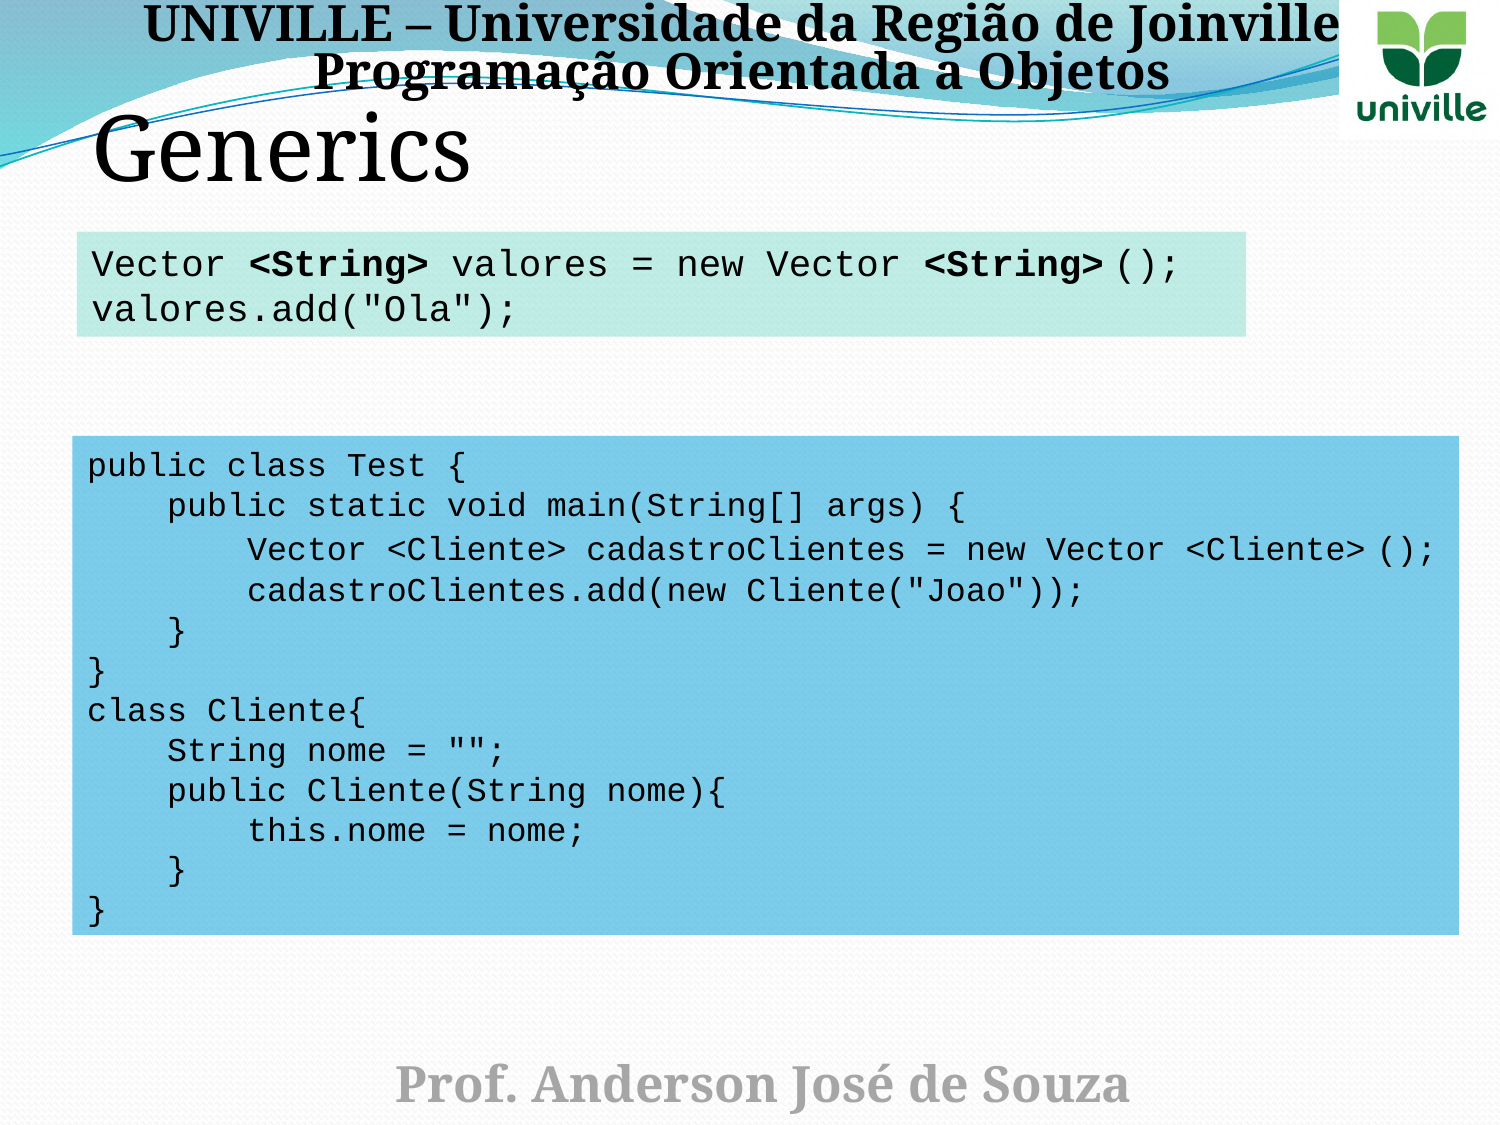

UNIVILLE – Universidade da Região de Joinville
Programação Orientada a Objetos
Generics
Vector <String> valores = new Vector <String> ();
valores.add("Ola");
public class Test {
 public static void main(String[] args) {
 Vector <Cliente> cadastroClientes = new Vector <Cliente> ();
 cadastroClientes.add(new Cliente("Joao"));
 }
}
class Cliente{
 String nome = "";
 public Cliente(String nome){
 this.nome = nome;
 }
}
Prof. Anderson José de Souza